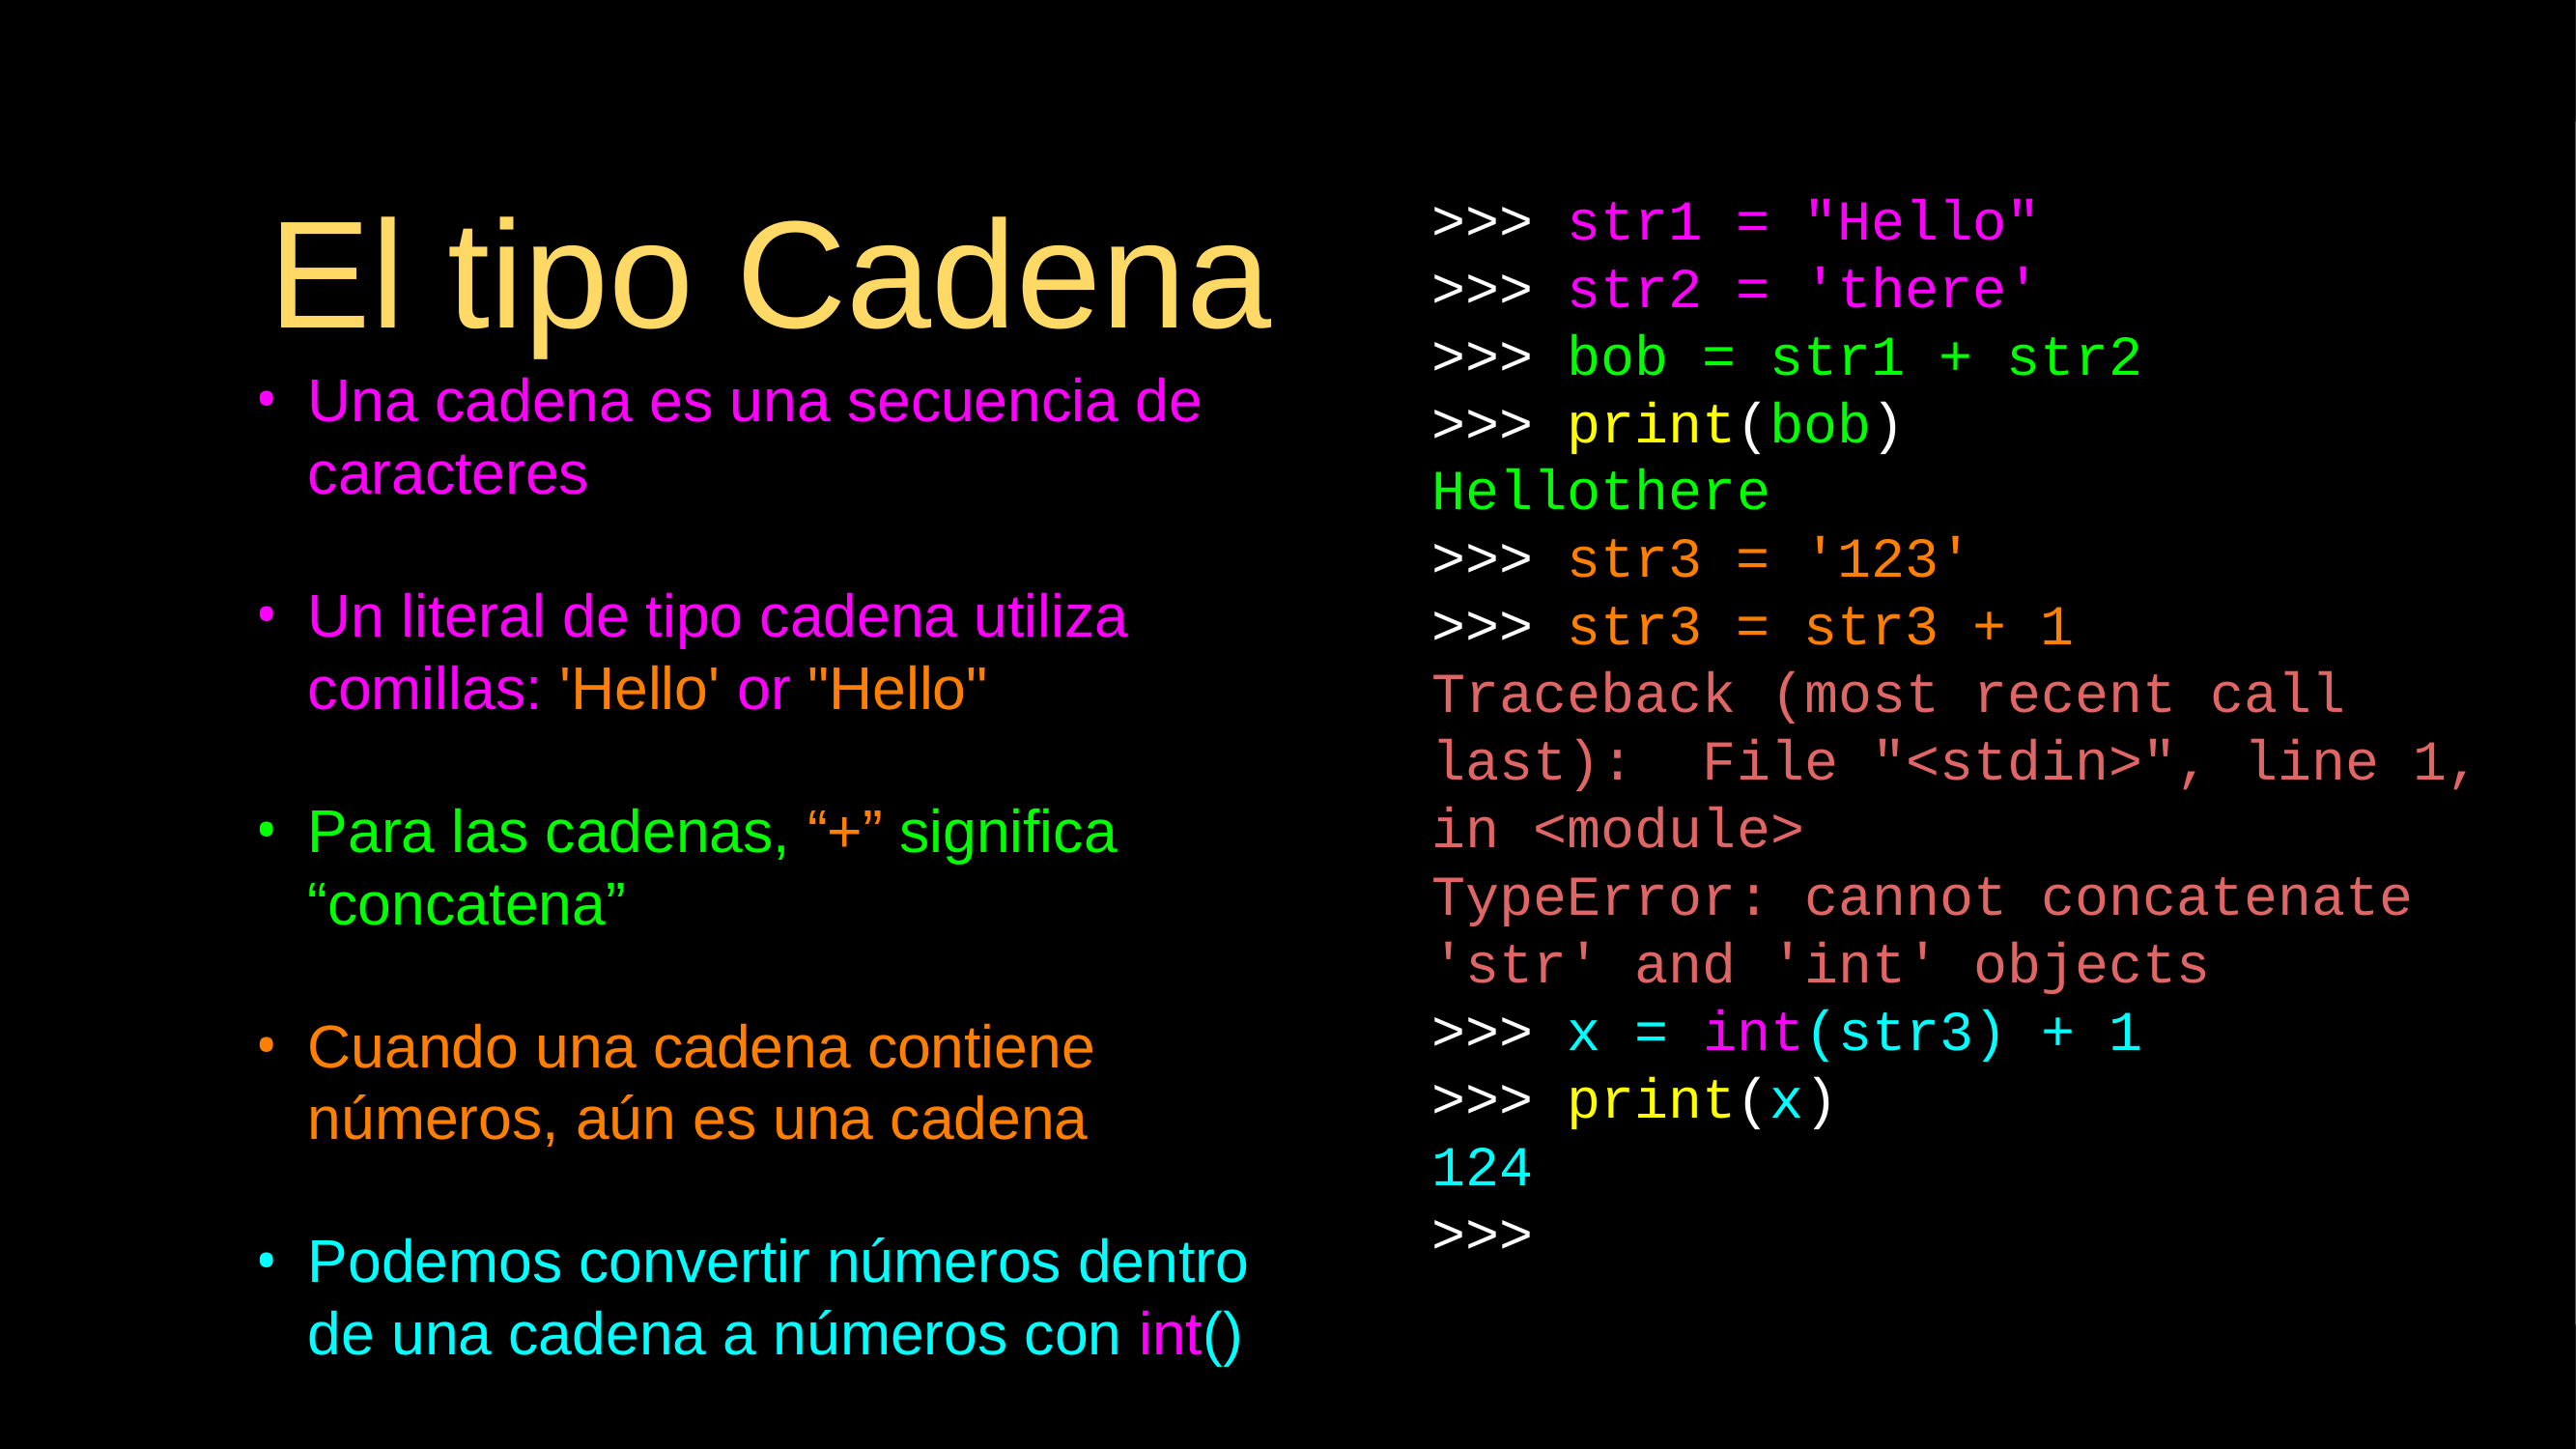

# El tipo Cadena
>>> str1 = "Hello"
>>> str2 = 'there'
>>> bob = str1 + str2
>>> print(bob)
Hellothere
>>> str3 = '123'
>>> str3 = str3 + 1
Traceback (most recent call last): File "<stdin>", line 1, in <module>
TypeError: cannot concatenate 'str' and 'int' objects
>>> x = int(str3) + 1
>>> print(x)
124
>>>
Una cadena es una secuencia de caracteres
Un literal de tipo cadena utiliza comillas: 'Hello' or "Hello"
Para las cadenas, “+” significa “concatena”
Cuando una cadena contiene números, aún es una cadena
Podemos convertir números dentro de una cadena a números con int()